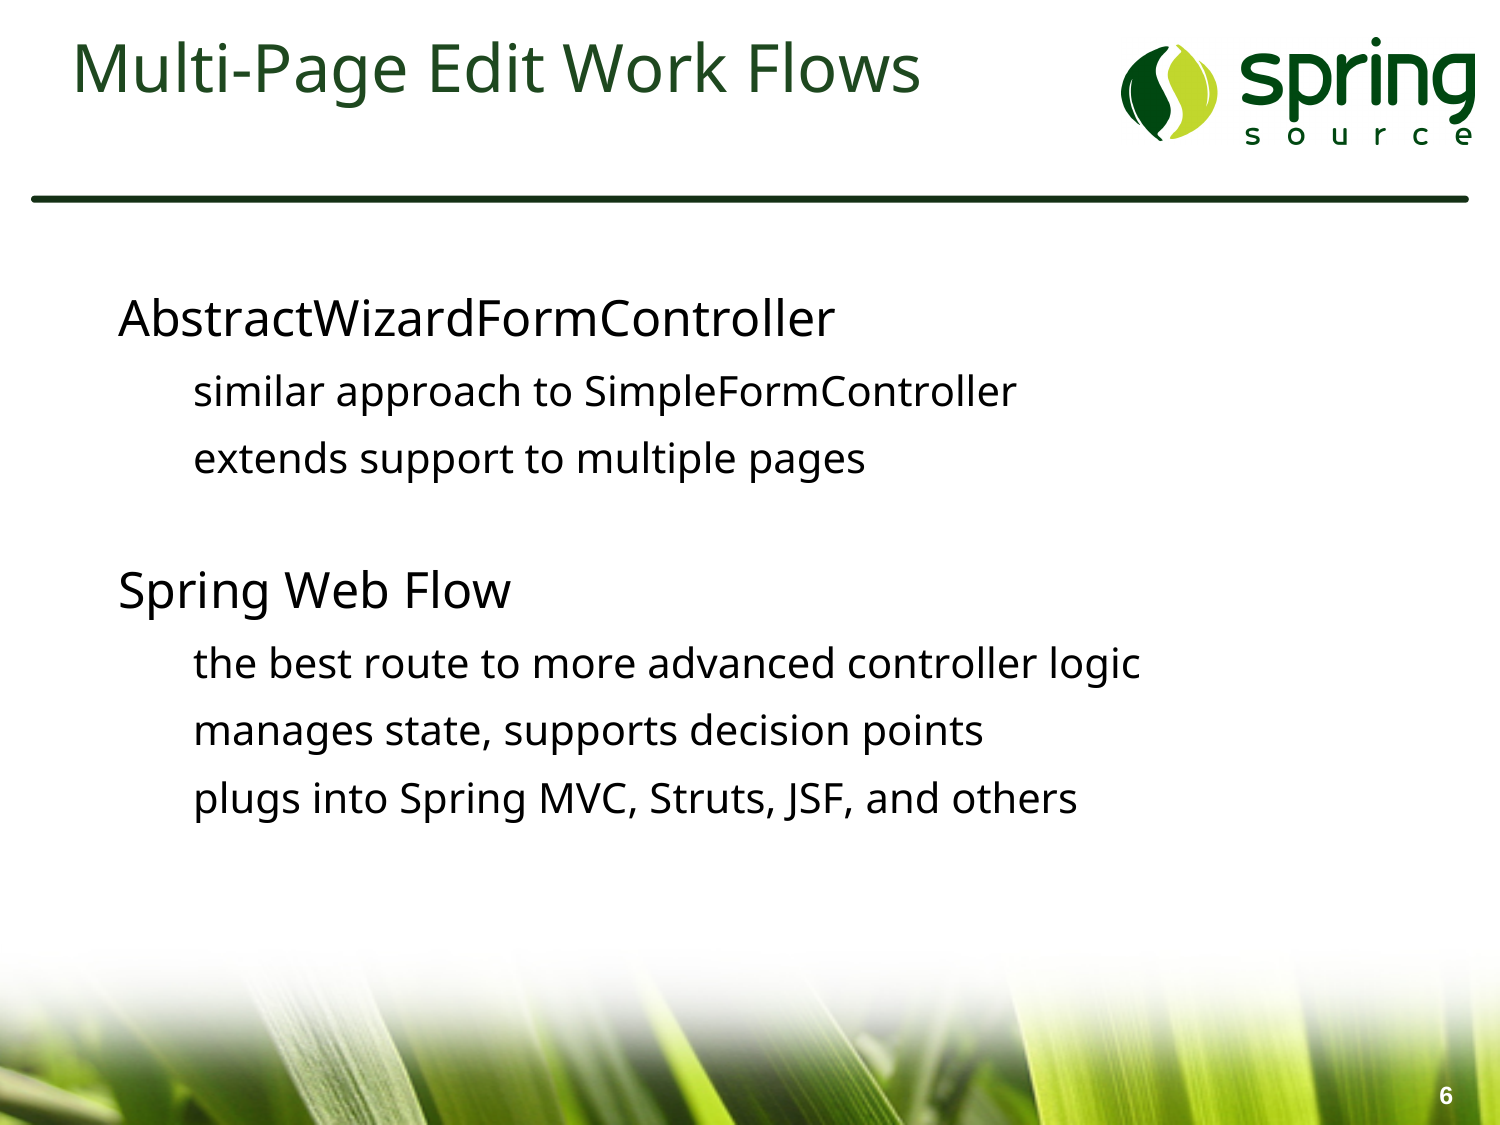

# Multi-Page Edit Work Flows
AbstractWizardFormController
similar approach to SimpleFormController
extends support to multiple pages
Spring Web Flow
the best route to more advanced controller logic
manages state, supports decision points
plugs into Spring MVC, Struts, JSF, and others